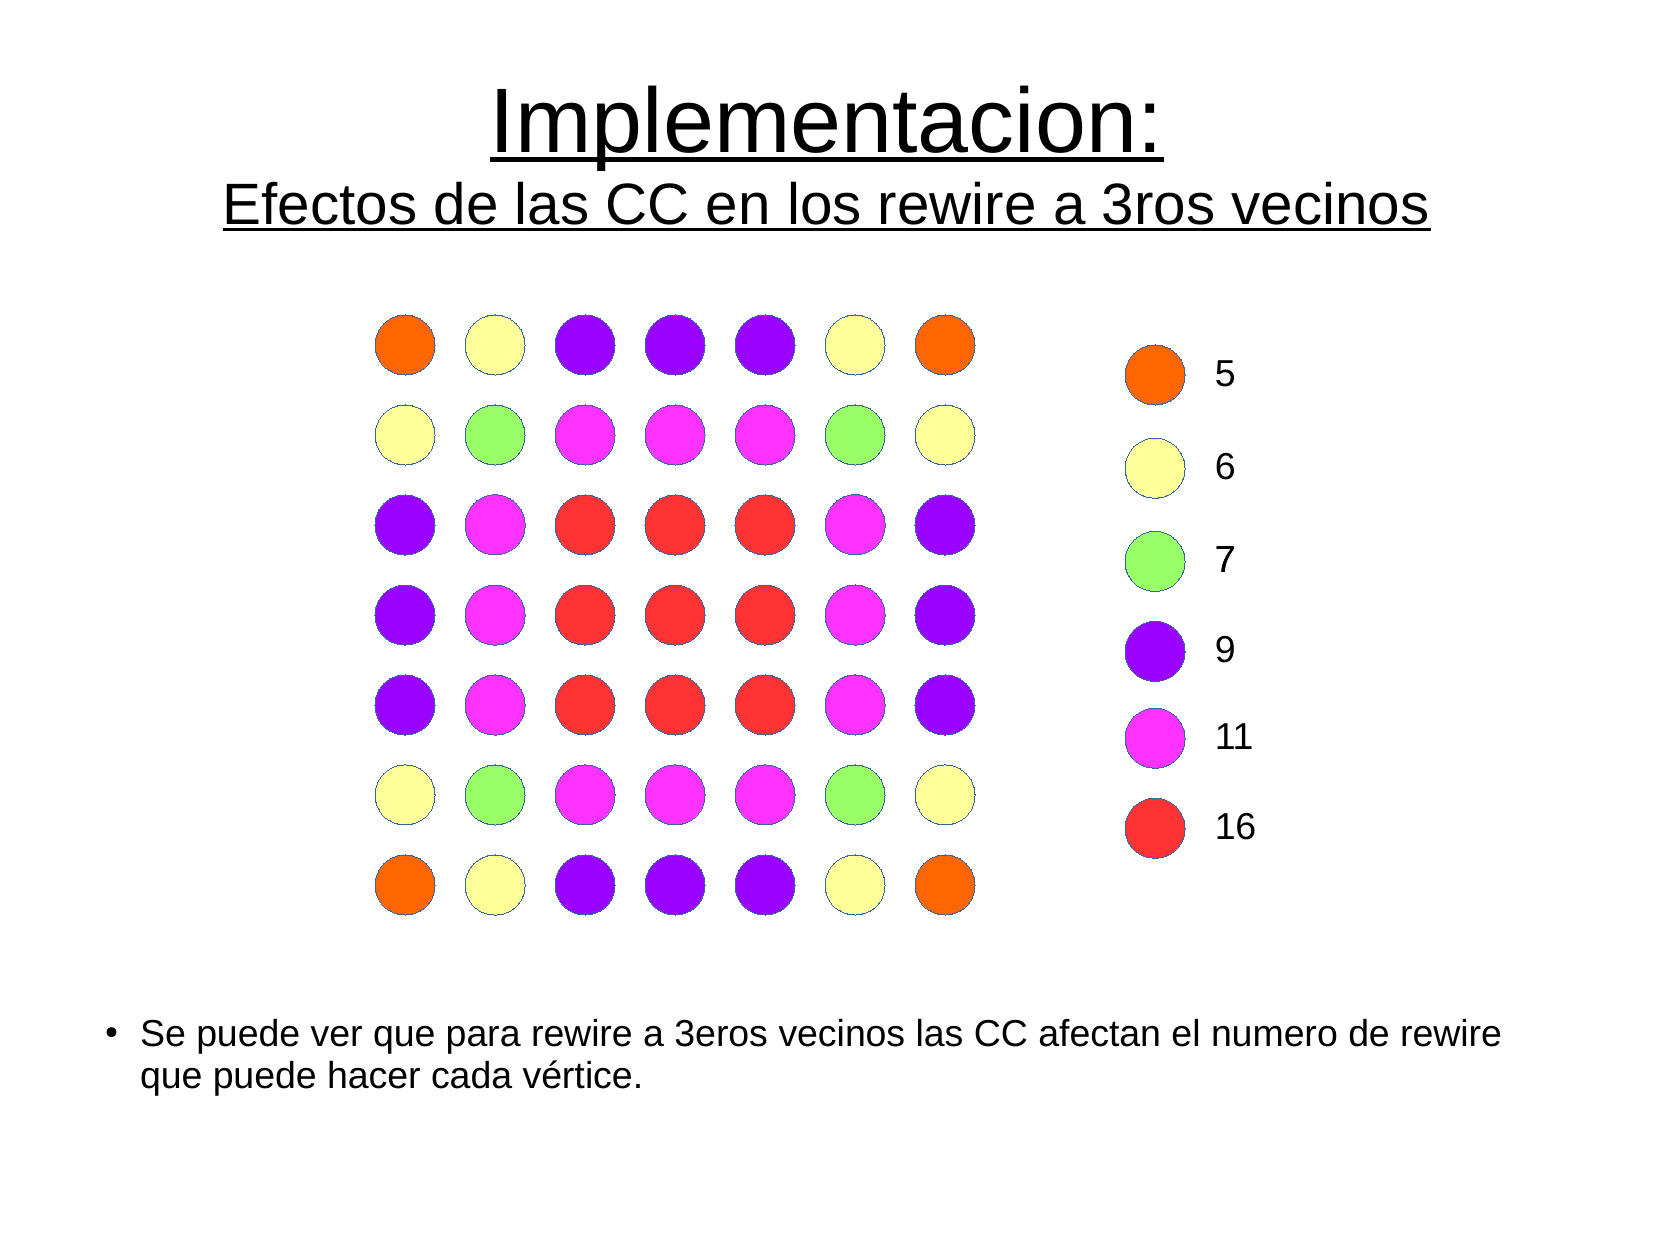

# Implementacion: Efectos de las CC en los rewire a 3ros vecinos
5
6
7
7
9
11
16
Se puede ver que para rewire a 3eros vecinos las CC afectan el numero de rewire que puede hacer cada vértice.